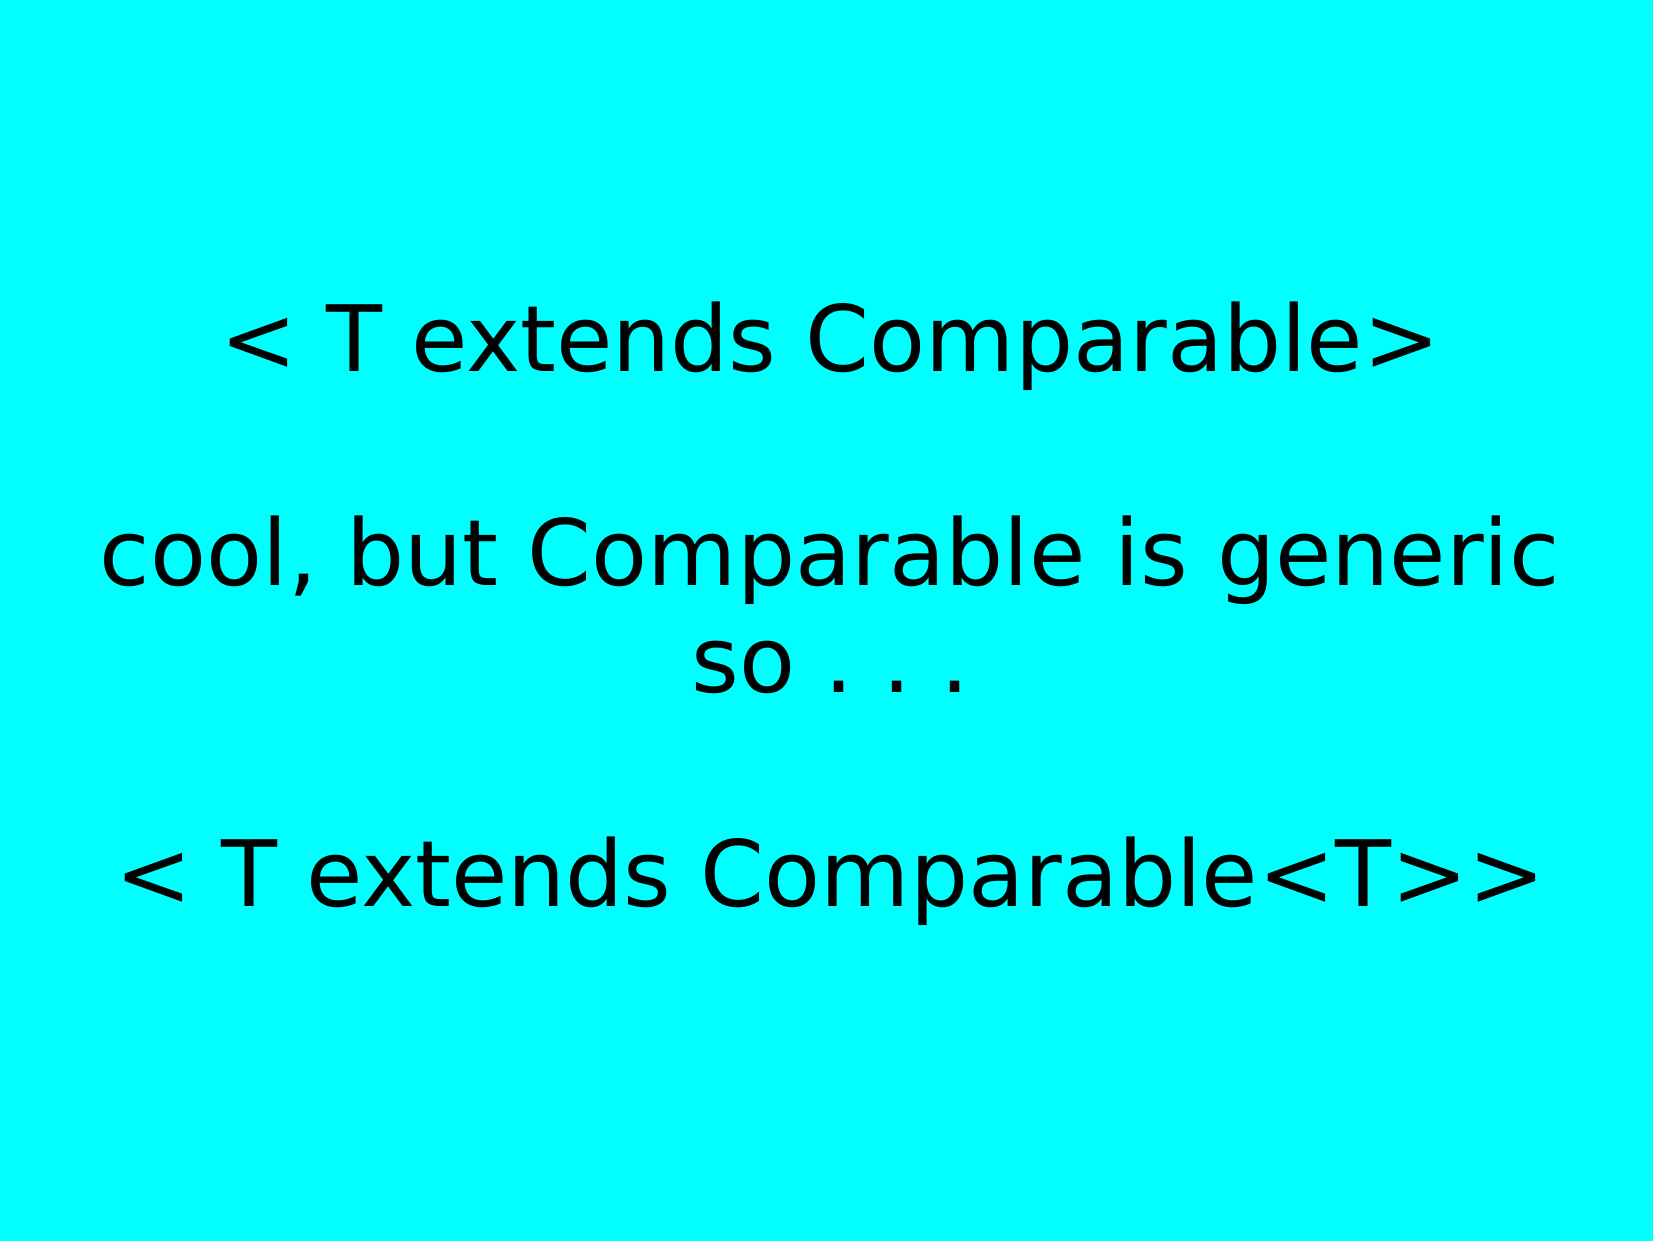

# < T extends Comparable> cool, but Comparable is generic so . . . < T extends Comparable<T>>